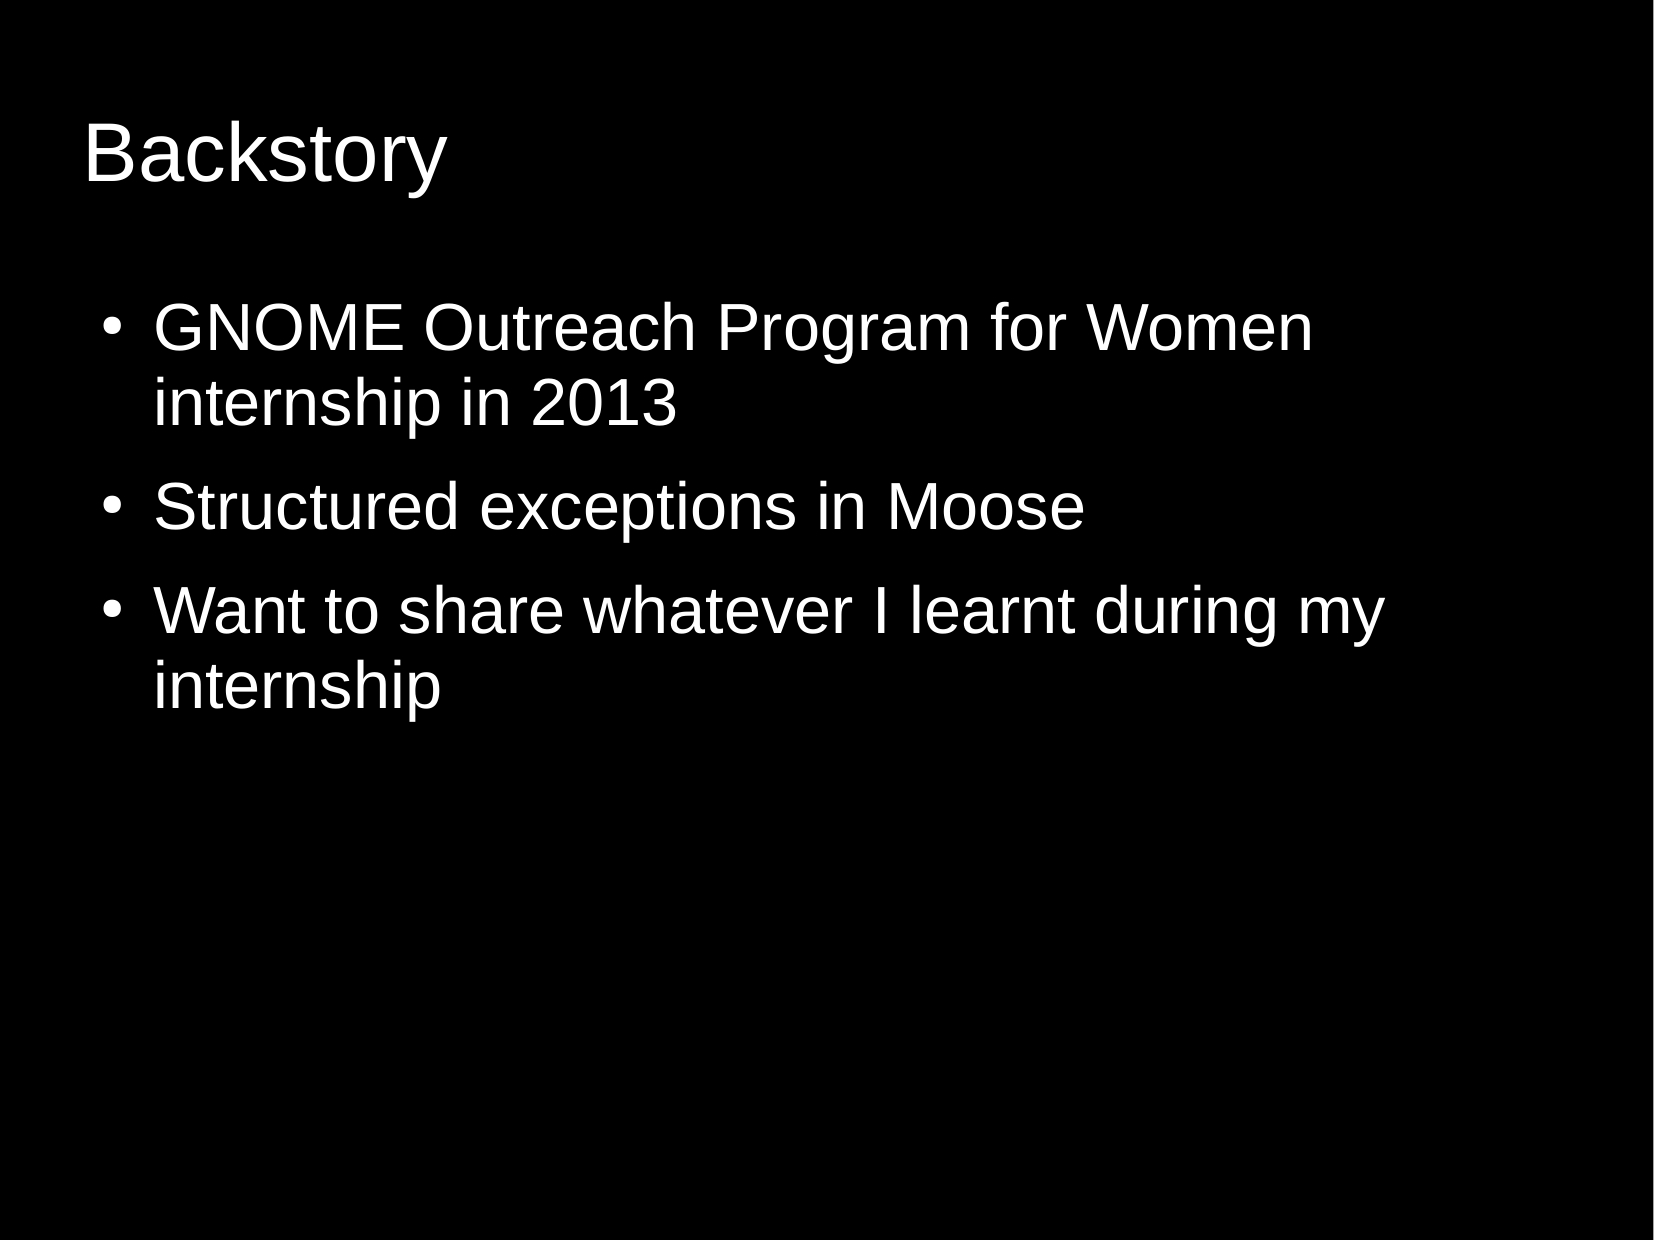

# Backstory
GNOME Outreach Program for Women internship in 2013
Structured exceptions in Moose
Want to share whatever I learnt during my internship